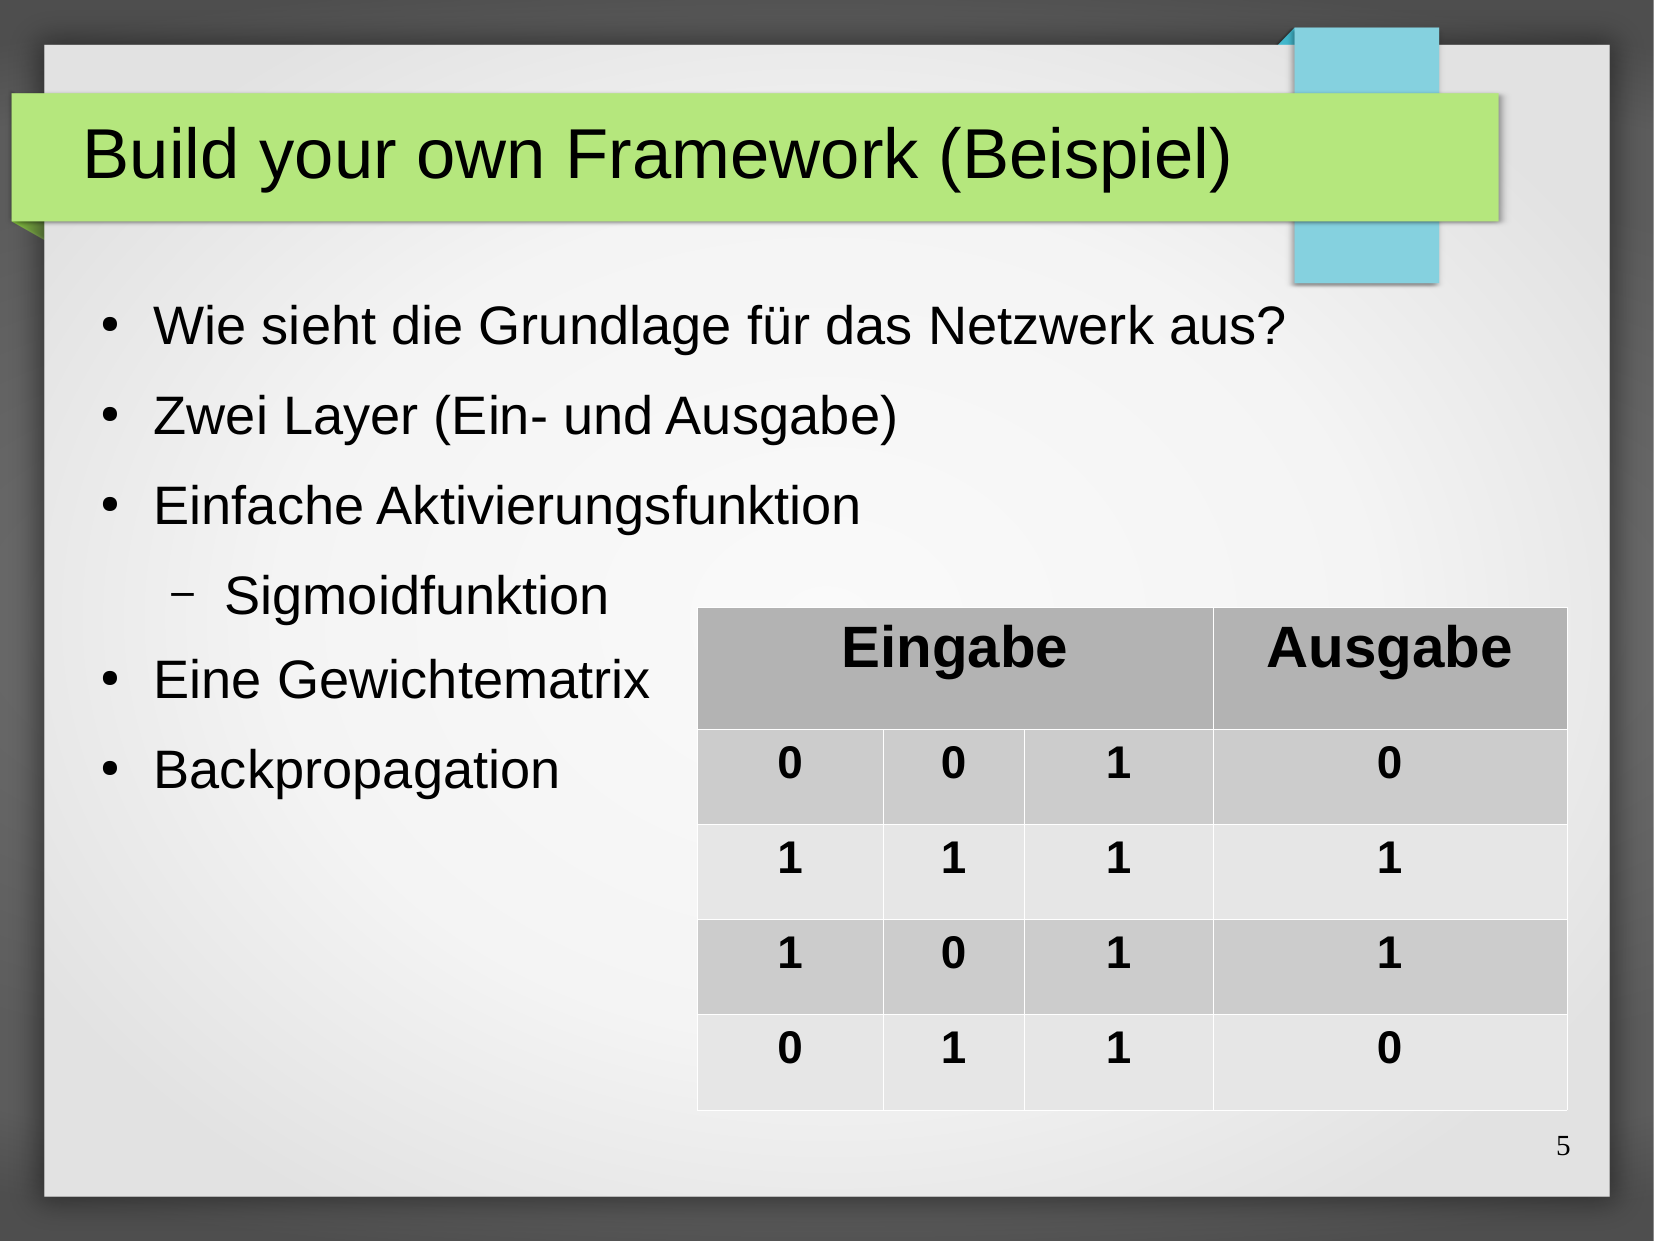

# Build your own Framework (Beispiel)
Wie sieht die Grundlage für das Netzwerk aus?
Zwei Layer (Ein- und Ausgabe)
Einfache Aktivierungsfunktion
Sigmoidfunktion
Eine Gewichtematrix
Backpropagation
| Eingabe | | | Ausgabe |
| --- | --- | --- | --- |
| 0 | 0 | 1 | 0 |
| 1 | 1 | 1 | 1 |
| 1 | 0 | 1 | 1 |
| 0 | 1 | 1 | 0 |
5